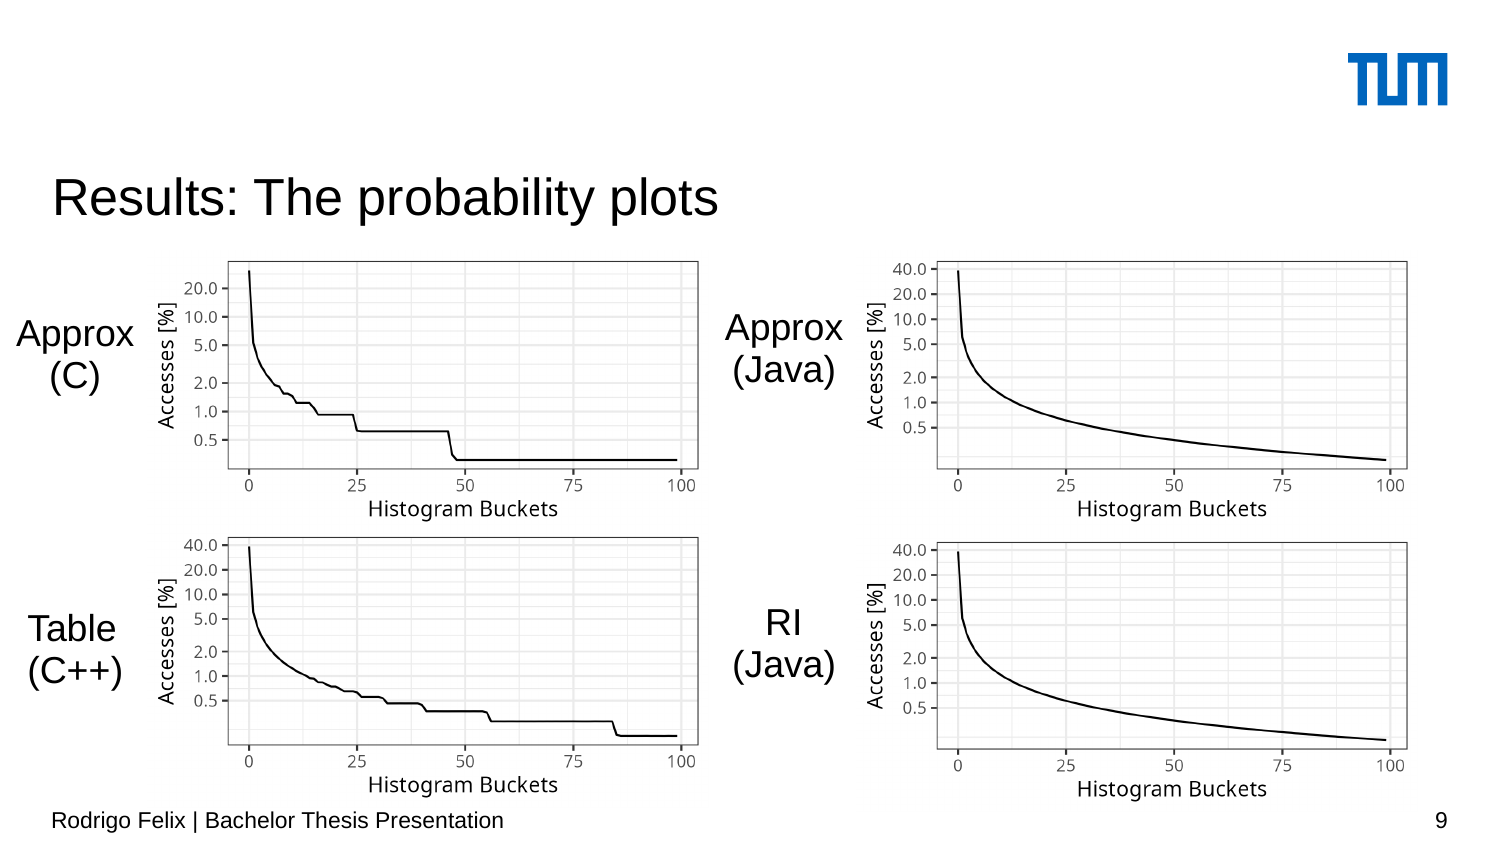

# Results: The probability plots
Approx
(C)
Approx
(Java)
Table
(C++)
RI
(Java)
Rodrigo Felix | Bachelor Thesis Presentation
9